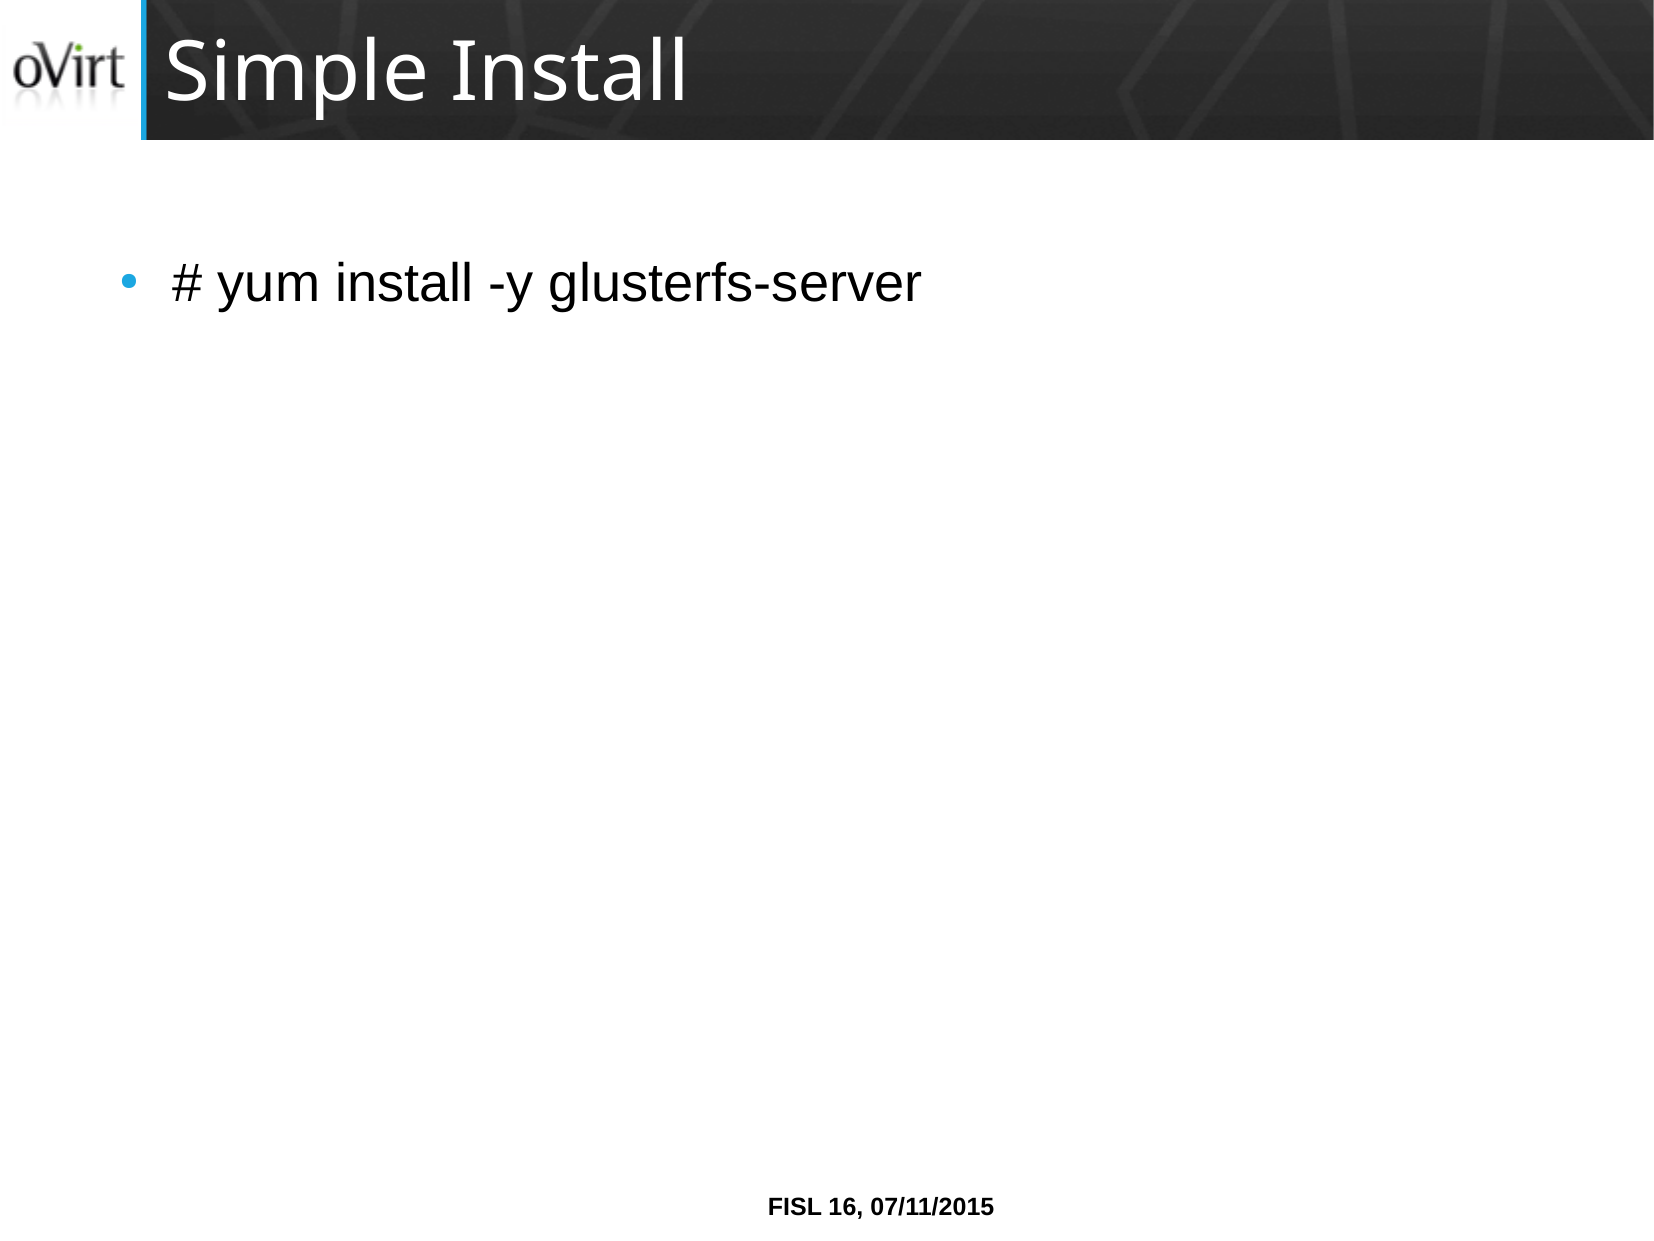

# Simple Install
# yum install -y glusterfs-server